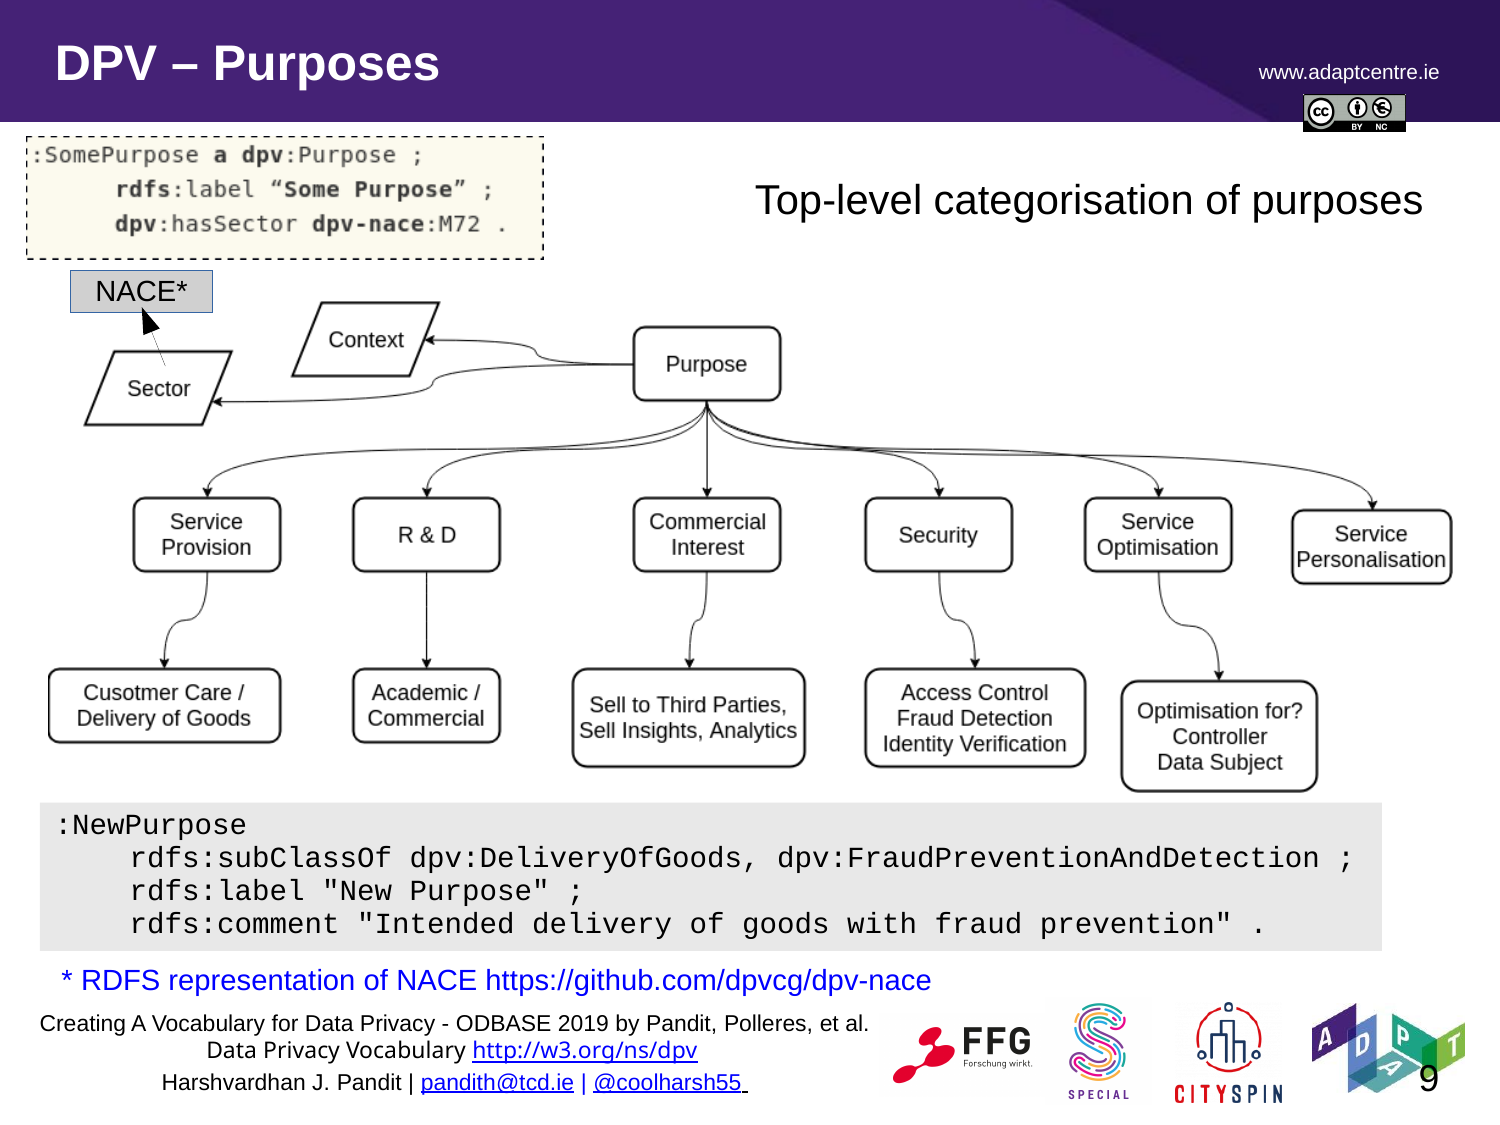

DPV – Purposes
Top-level categorisation of purposes
NACE*
:NewPurpose
	rdfs:subClassOf dpv:DeliveryOfGoods, dpv:FraudPreventionAndDetection ;
	rdfs:label "New Purpose" ;
	rdfs:comment "Intended delivery of goods with fraud prevention" .
* RDFS representation of NACE https://github.com/dpvcg/dpv-nace